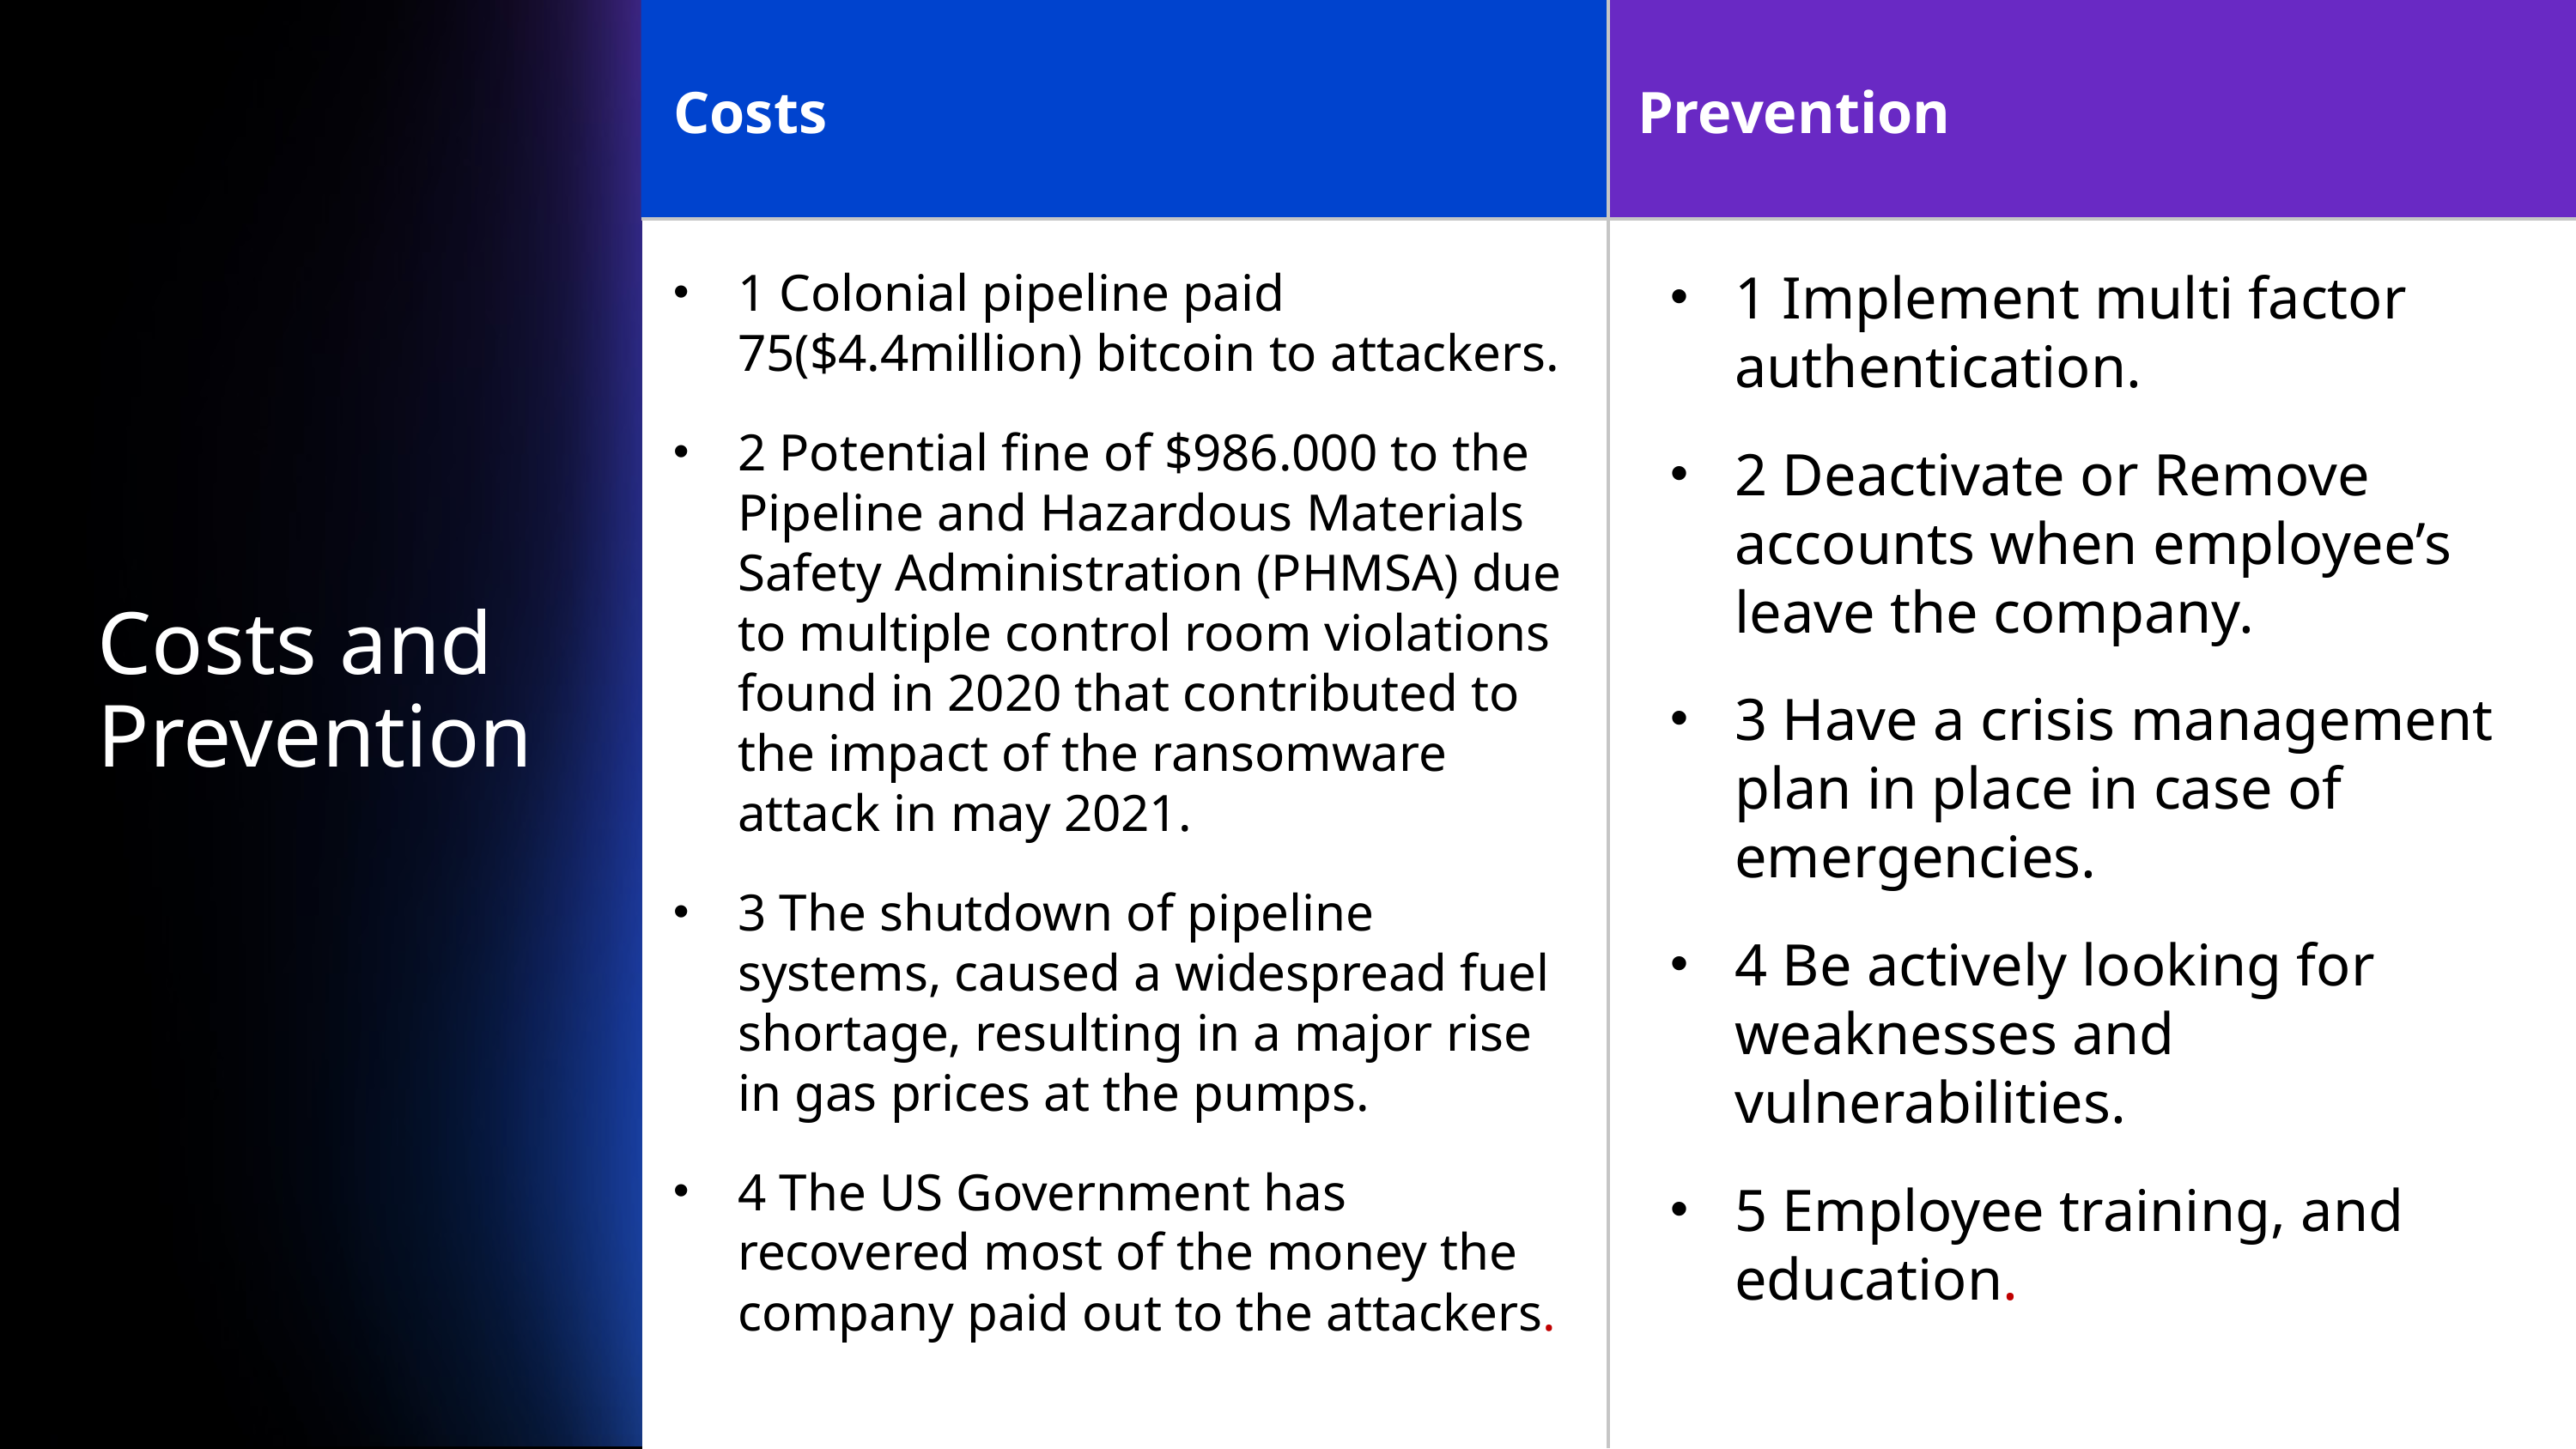

Costs
Prevention
1 Colonial pipeline paid 75($4.4million) bitcoin to attackers.
2 Potential fine of $986.000 to the Pipeline and Hazardous Materials Safety Administration (PHMSA) due to multiple control room violations found in 2020 that contributed to the impact of the ransomware attack in may 2021.
3 The shutdown of pipeline systems, caused a widespread fuel shortage, resulting in a major rise in gas prices at the pumps.
4 The US Government has recovered most of the money the company paid out to the attackers.
1 Implement multi factor authentication.
2 Deactivate or Remove accounts when employee’s leave the company.
3 Have a crisis management plan in place in case of emergencies.
4 Be actively looking for weaknesses and vulnerabilities.
5 Employee training, and education.
# Costs and Prevention